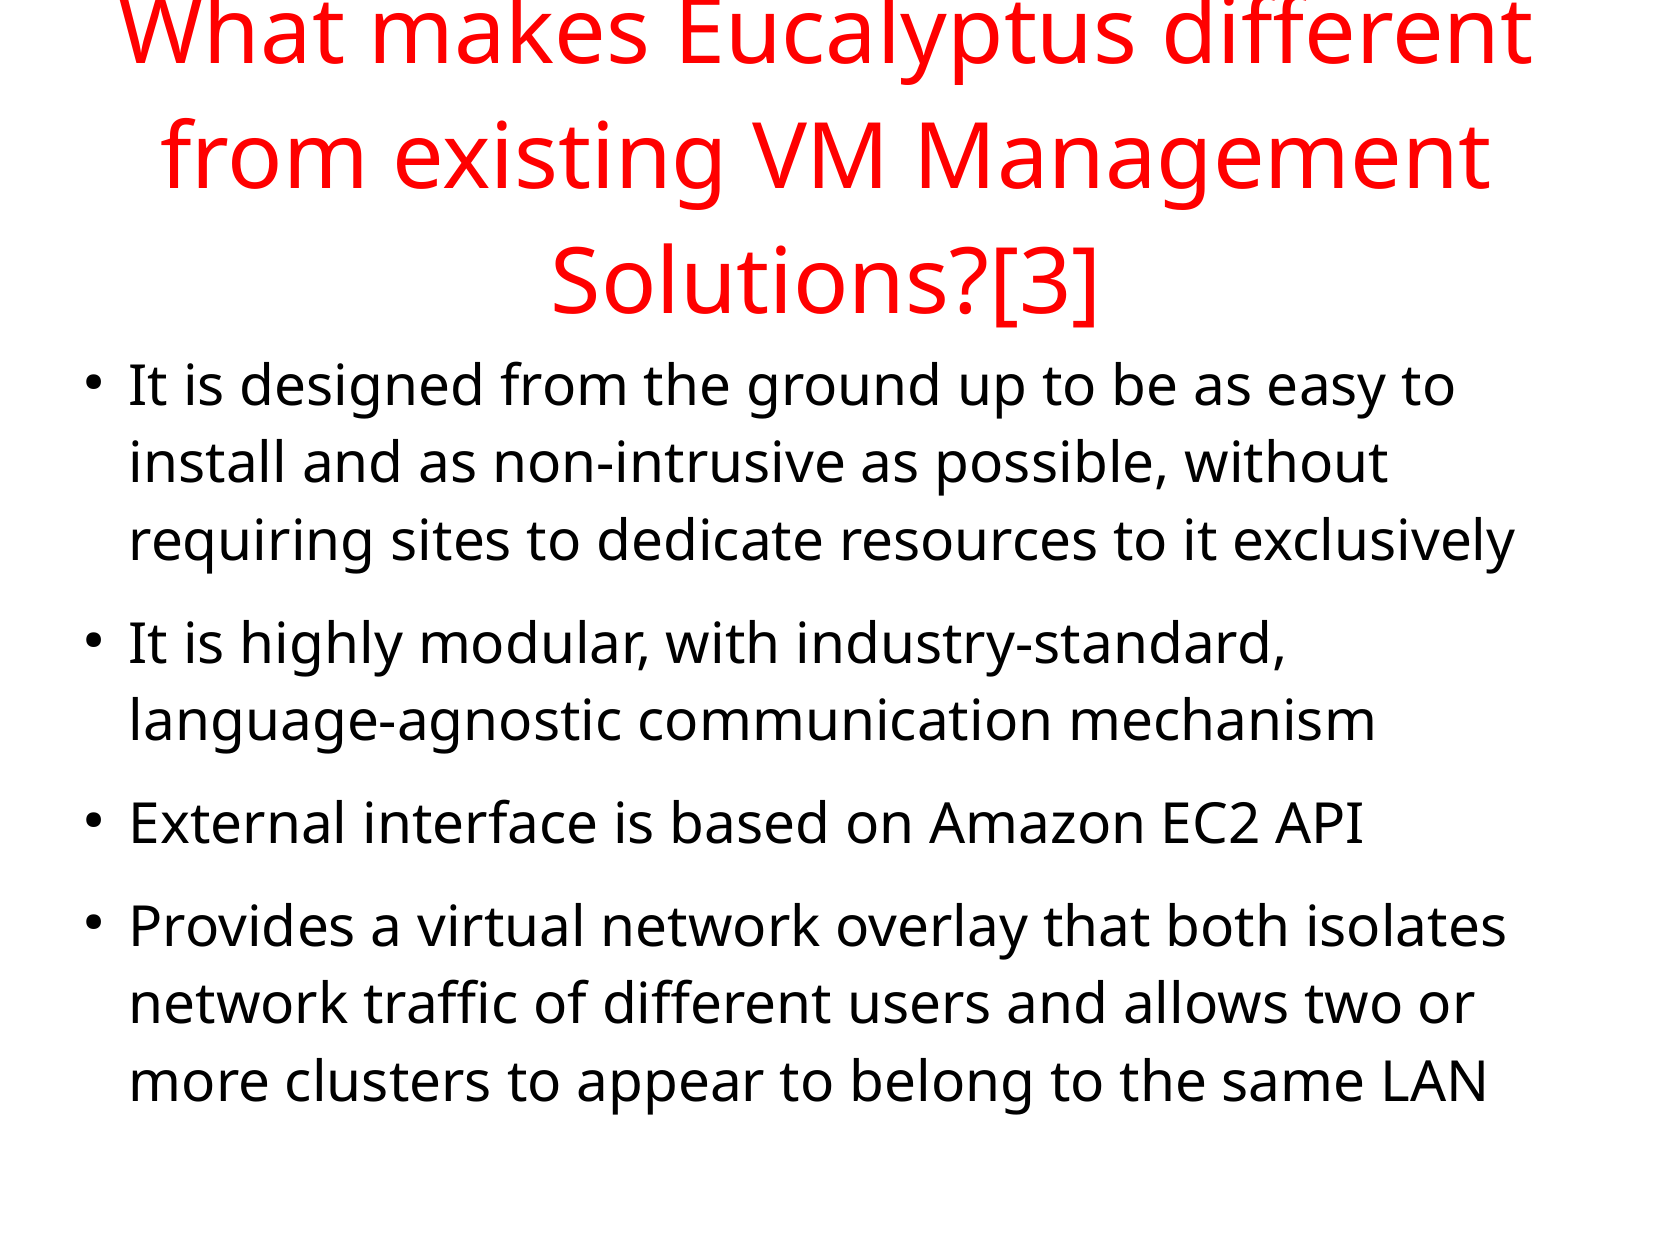

# What makes Eucalyptus different from existing VM Management Solutions?[3]
It is designed from the ground up to be as easy to install and as non-intrusive as possible, without requiring sites to dedicate resources to it exclusively
It is highly modular, with industry-standard, language-agnostic communication mechanism
External interface is based on Amazon EC2 API
Provides a virtual network overlay that both isolates network traffic of different users and allows two or more clusters to appear to belong to the same LAN